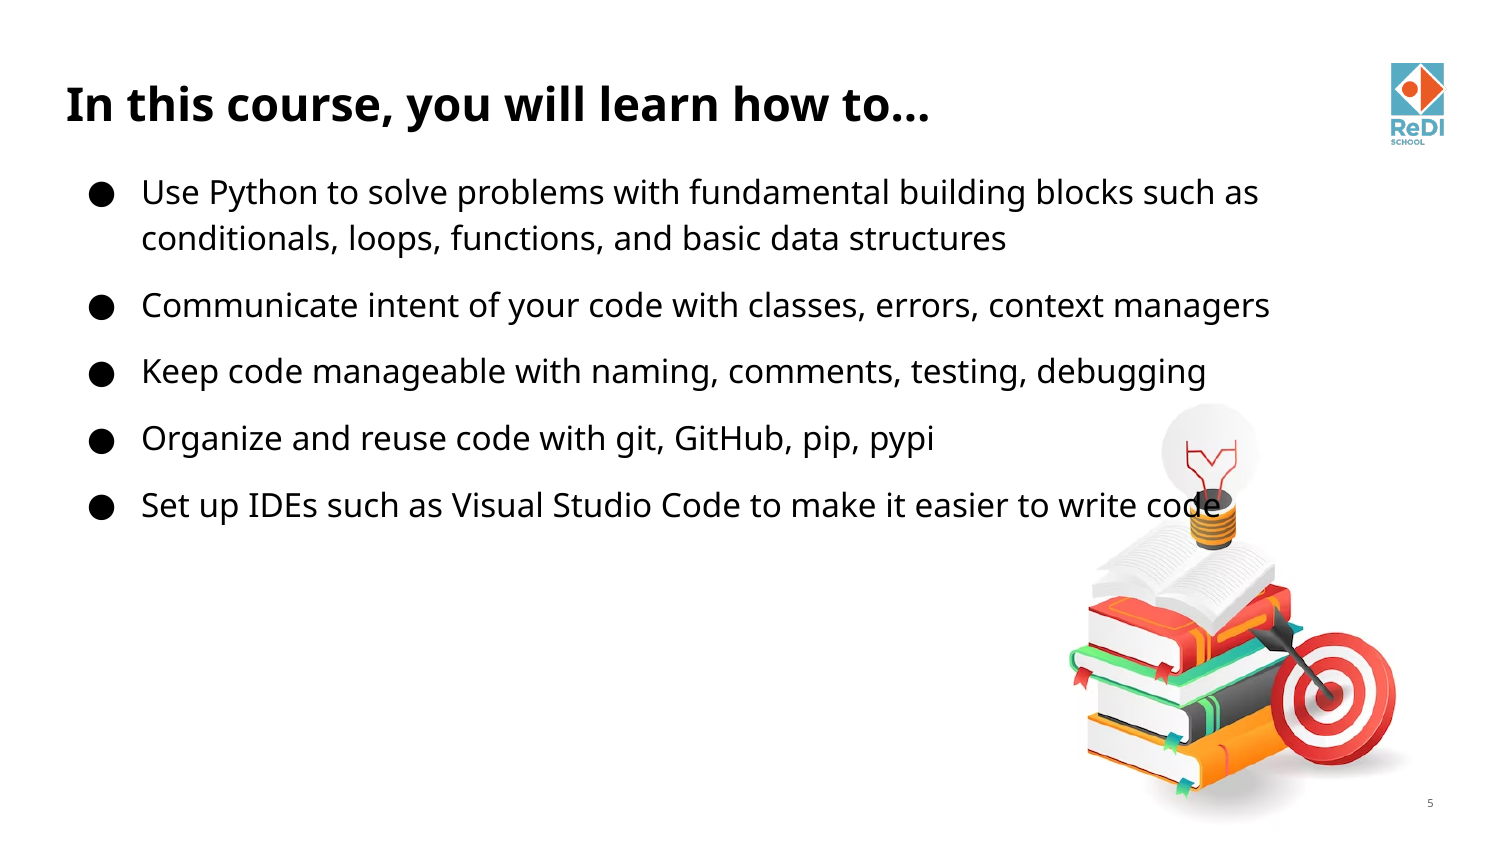

# In this course, you will learn how to…
Use Python to solve problems with fundamental building blocks such as conditionals, loops, functions, and basic data structures
Communicate intent of your code with classes, errors, context managers
Keep code manageable with naming, comments, testing, debugging
Organize and reuse code with git, GitHub, pip, pypi
Set up IDEs such as Visual Studio Code to make it easier to write code